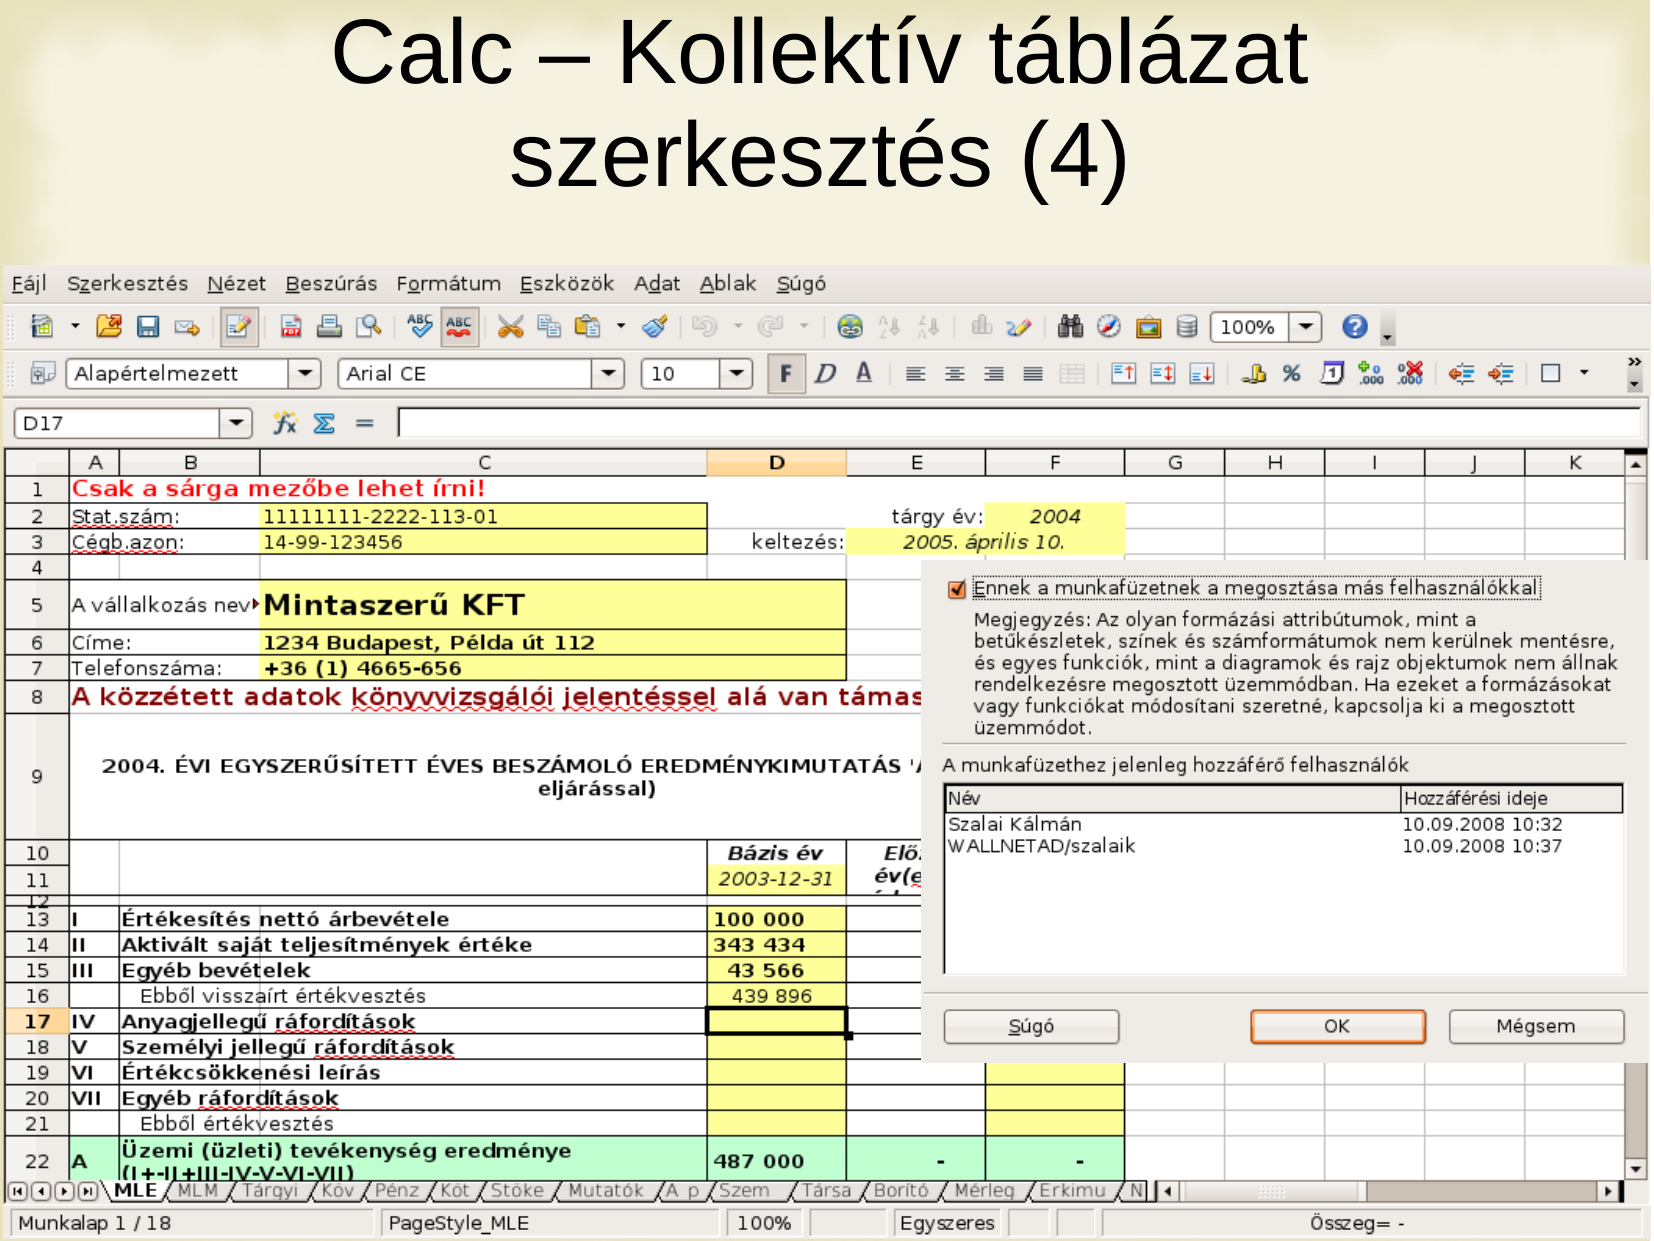

# Calc – Kollektív táblázat szerkesztés (4)